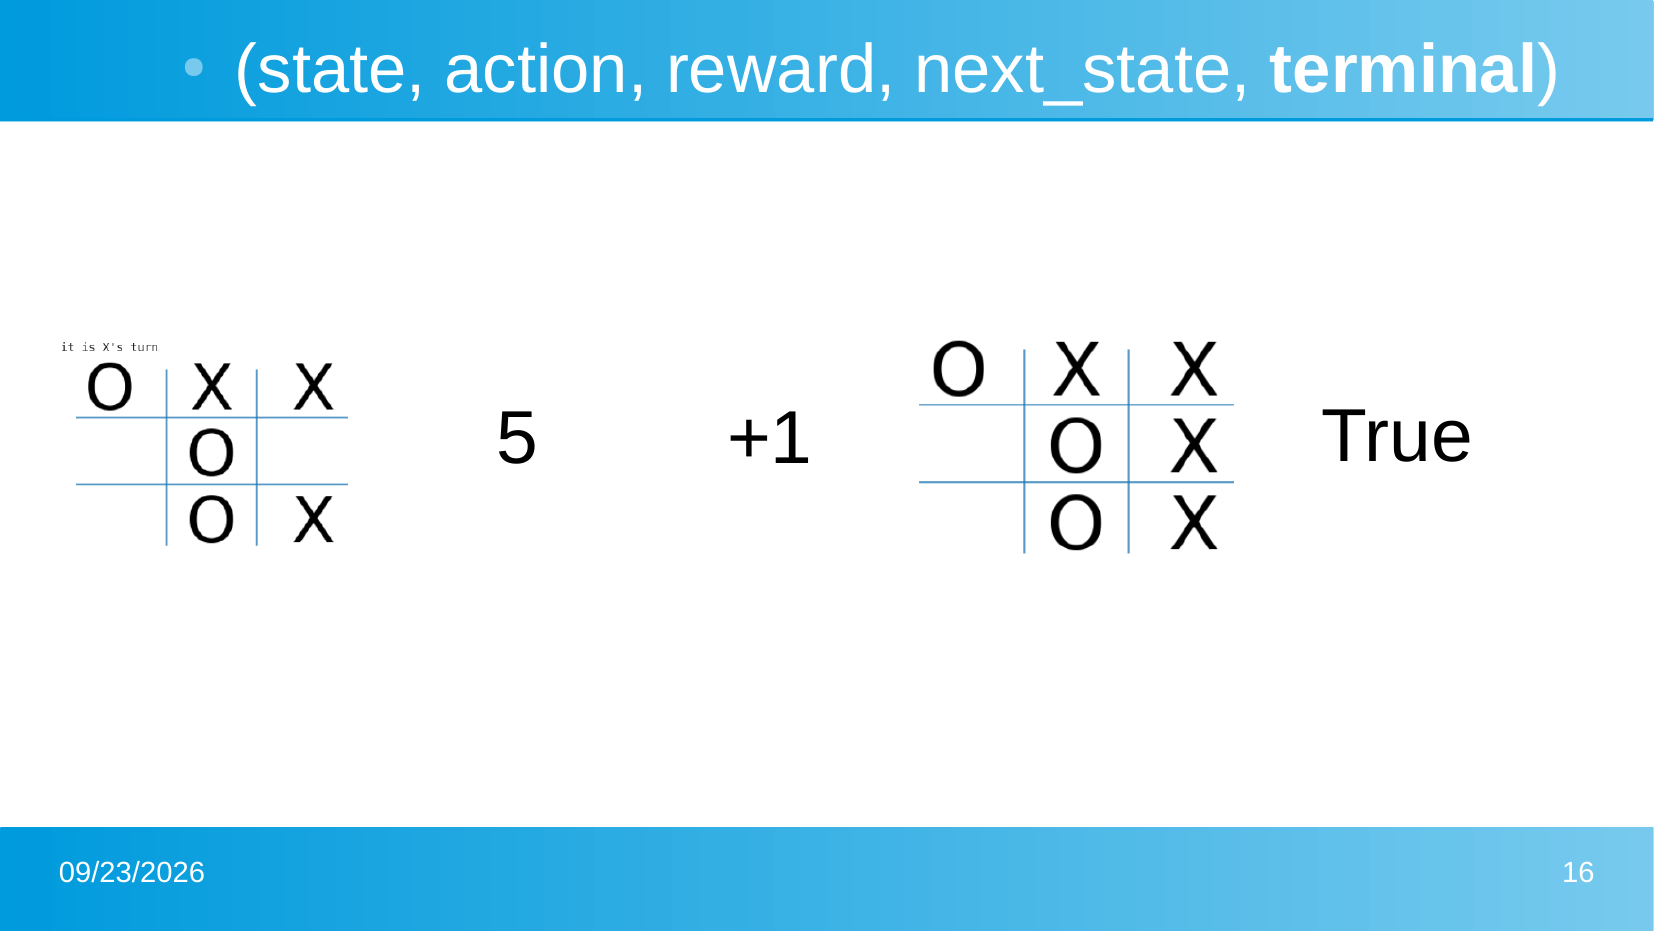

# (state, action, reward, next_state, terminal)
True
5
+1
16